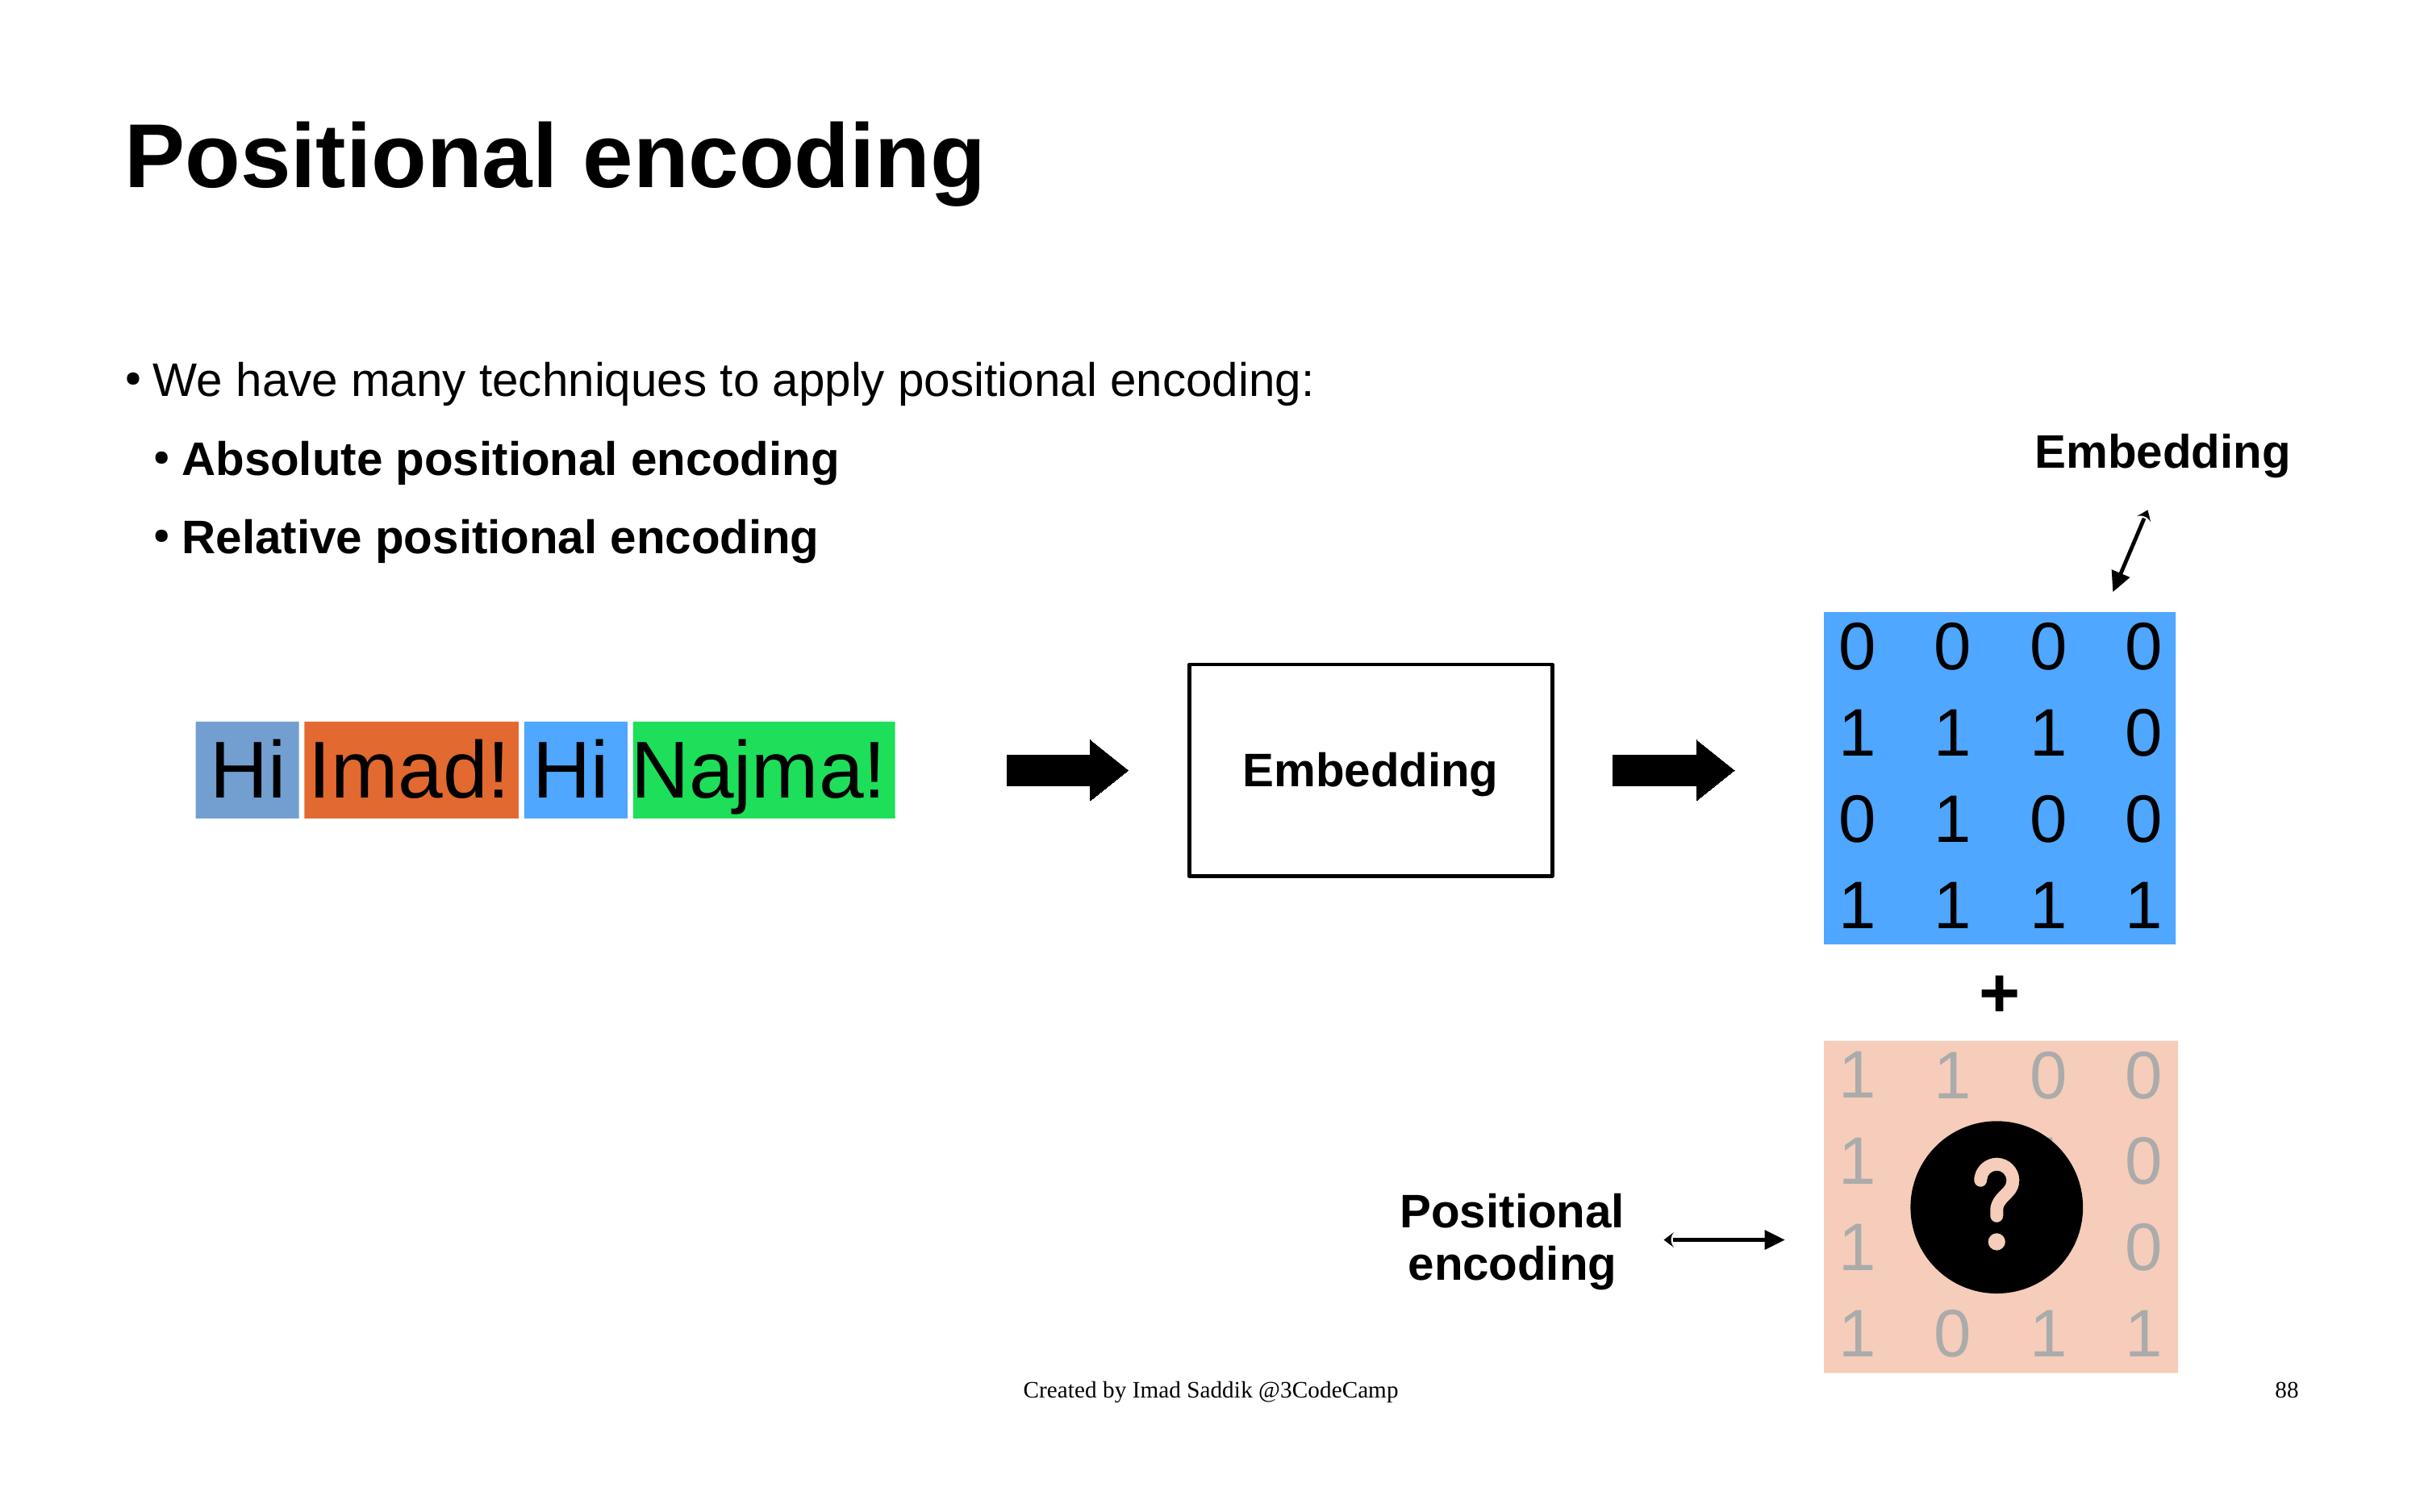

Positional encoding
We have many techniques to apply positional encoding:
Absolute positional encoding
Relative positional encoding
Embedding
0
1
0
1
0
1
1
1
0
1
0
1
0
0
0
1
Embedding
Hi Imad! Hi Najma!
+
1
1
1
1
1
0
0
0
0
1
0
1
0
0
0
1
Positional encoding
Created by Imad Saddik @3CodeCamp
88